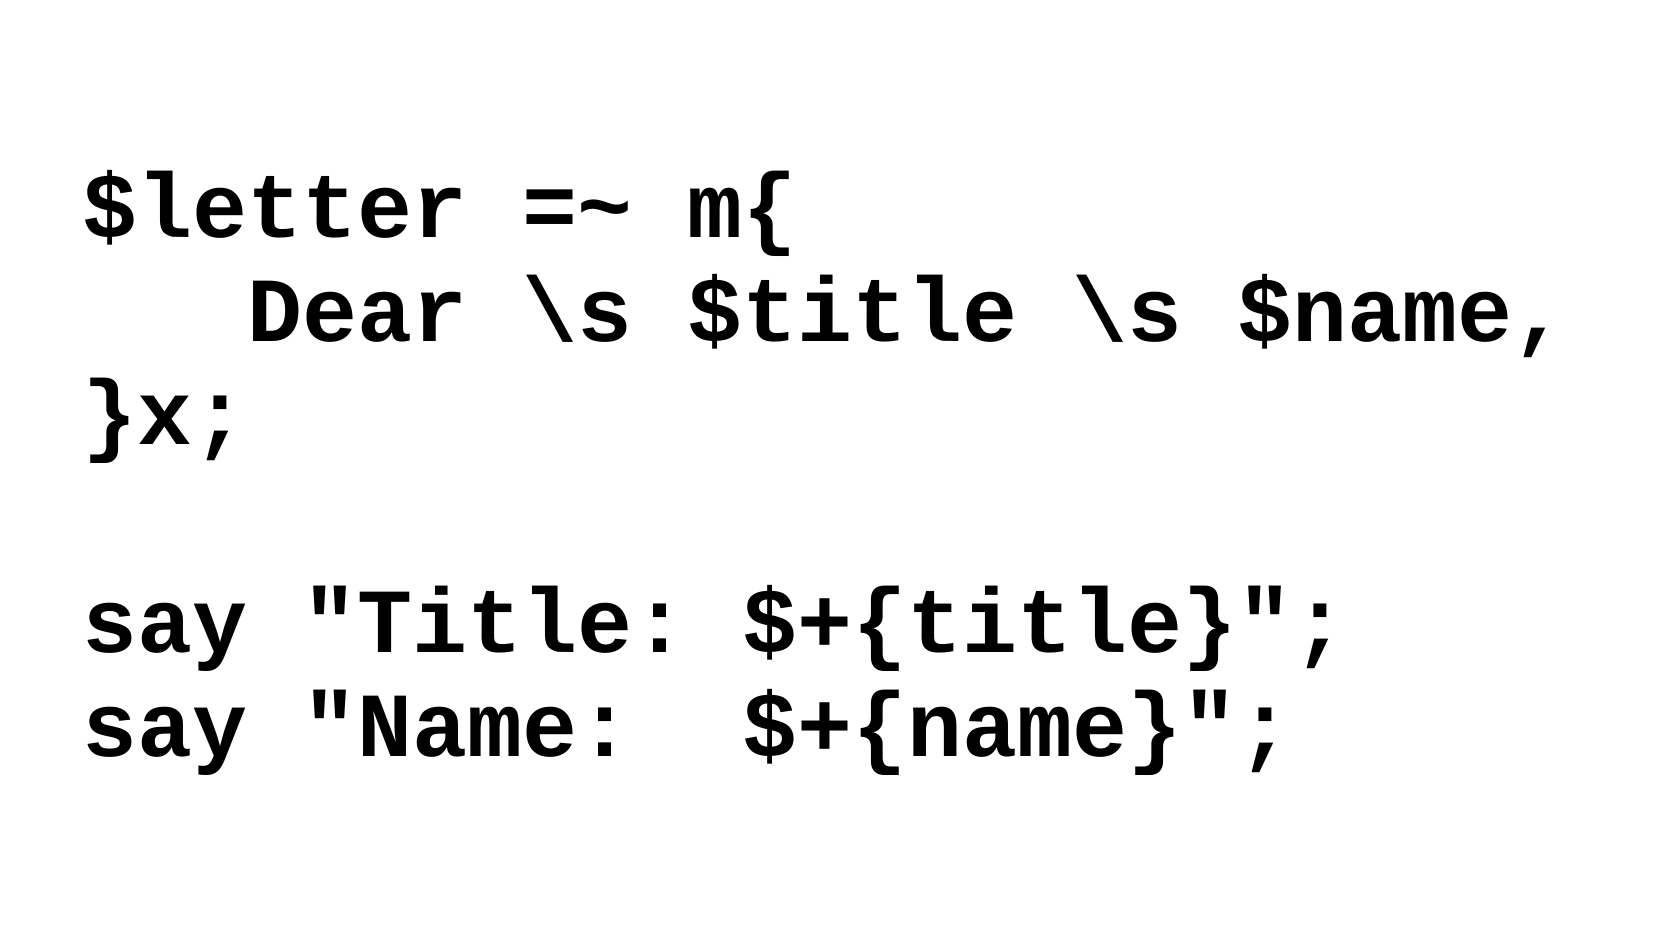

# $letter =~ m{ Dear \s $title \s $name, }x; say "Title: $+{title}"; say "Name: $+{name}";